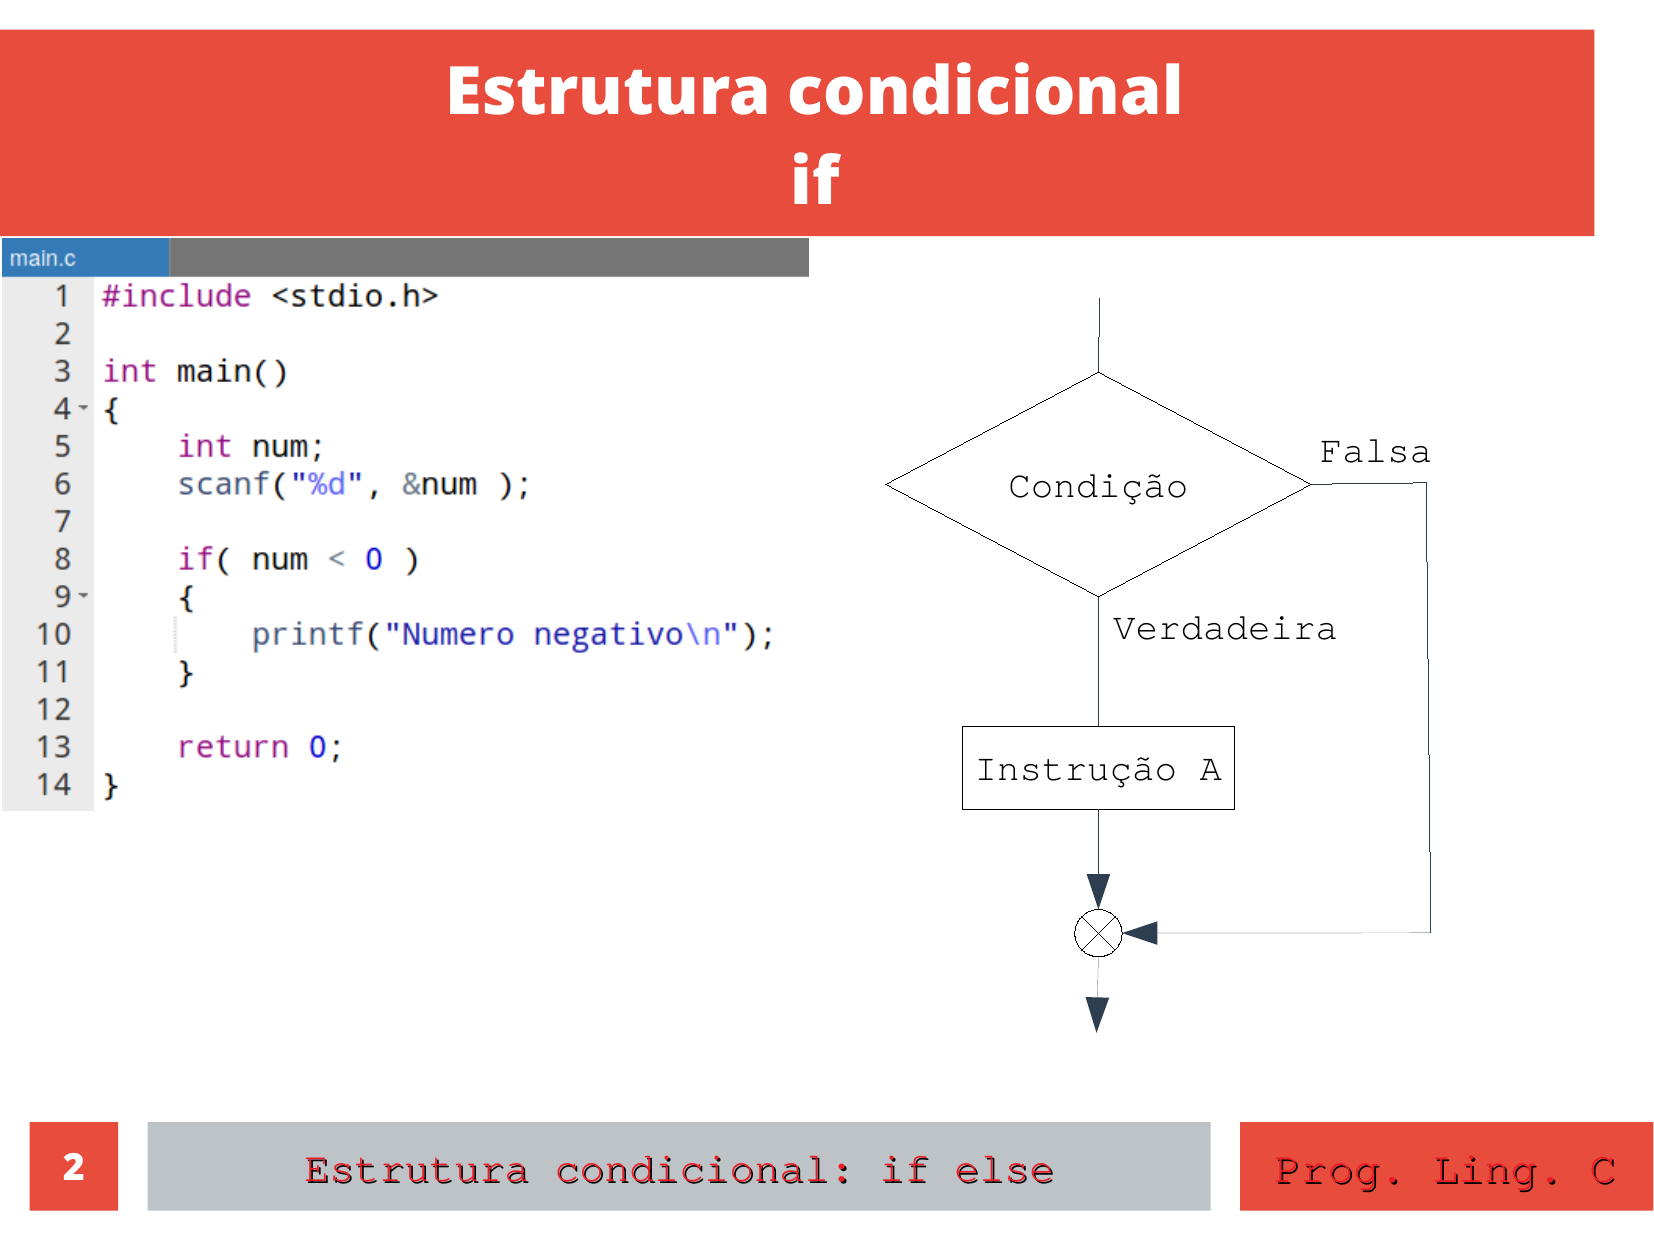

# Estrutura condicional if
Condição
Falsa
Verdadeira
Instrução A
2
Estrutura condicional: if else
 Prog. Ling. C